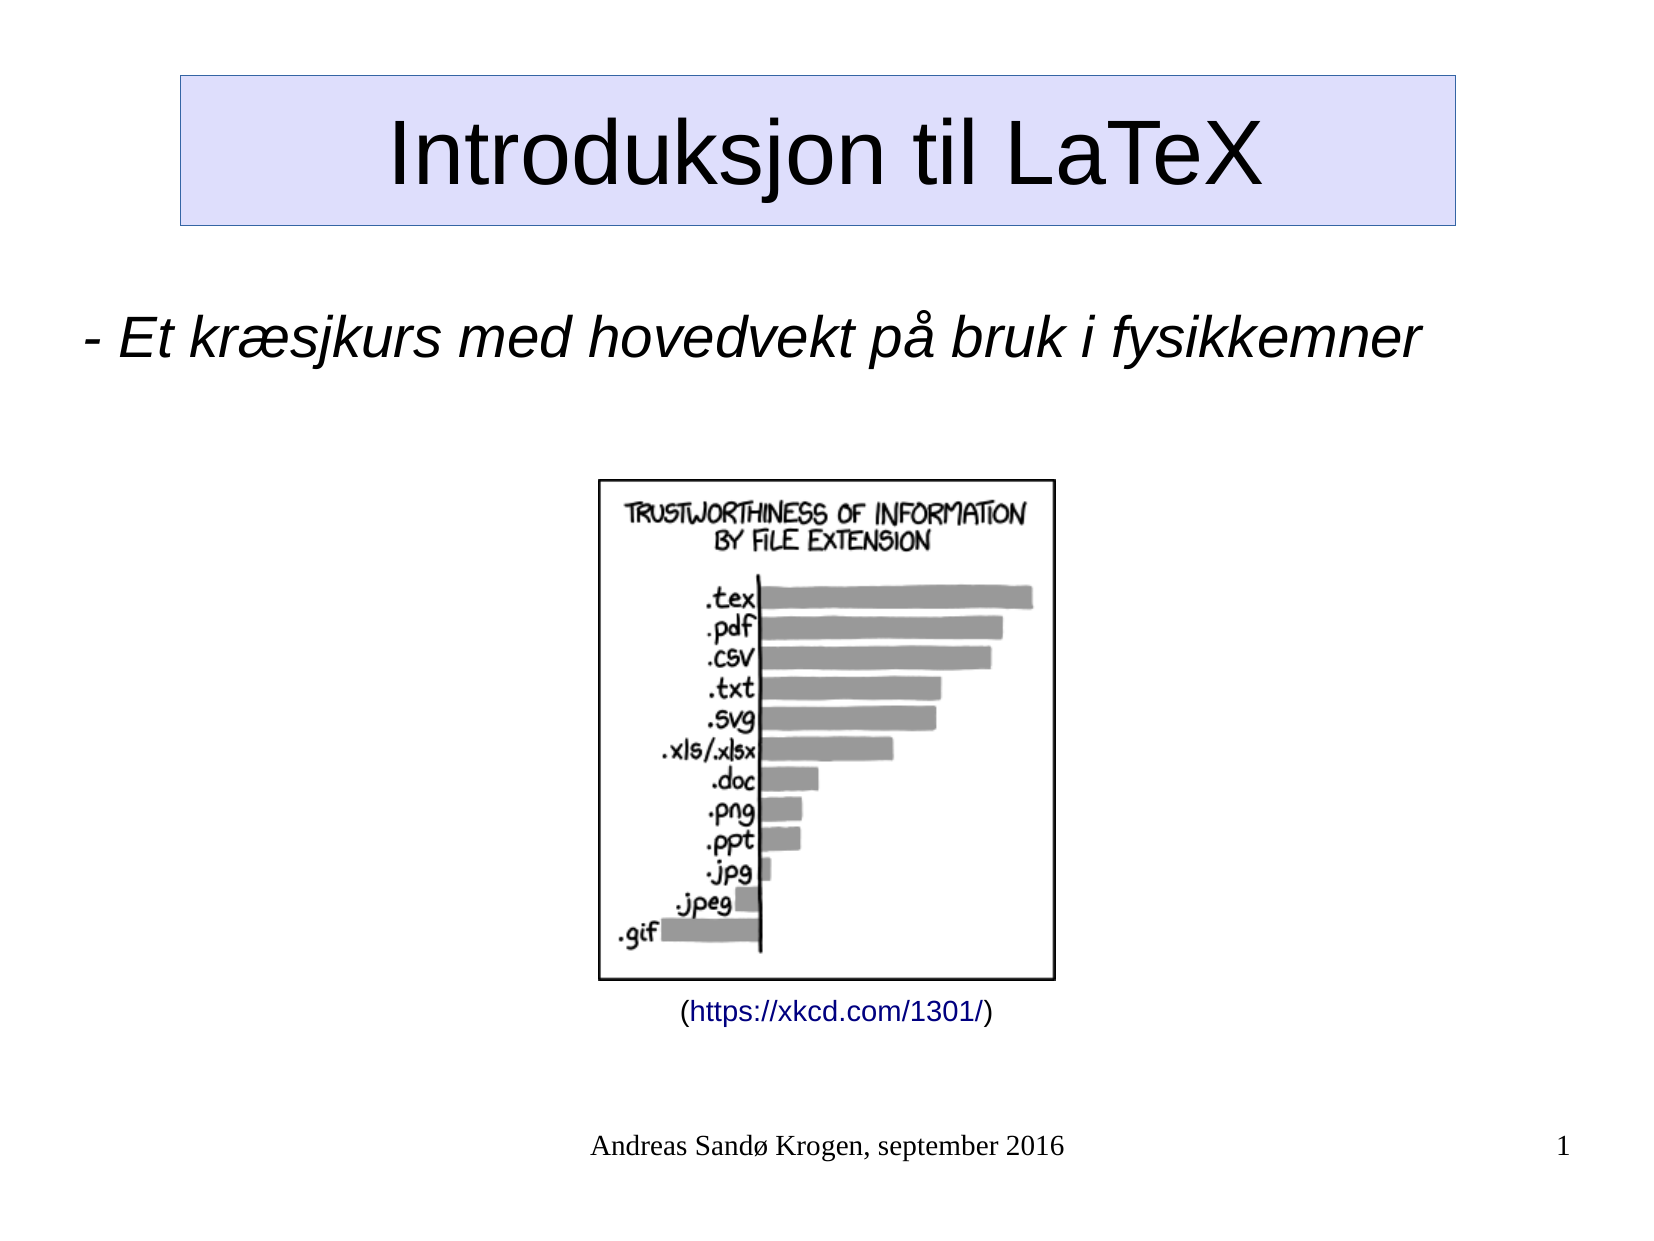

# Introduksjon til LaTeX
- Et kræsjkurs med hovedvekt på bruk i fysikkemner
(https://xkcd.com/1301/)
Andreas Sandø Krogen, september 2016
1